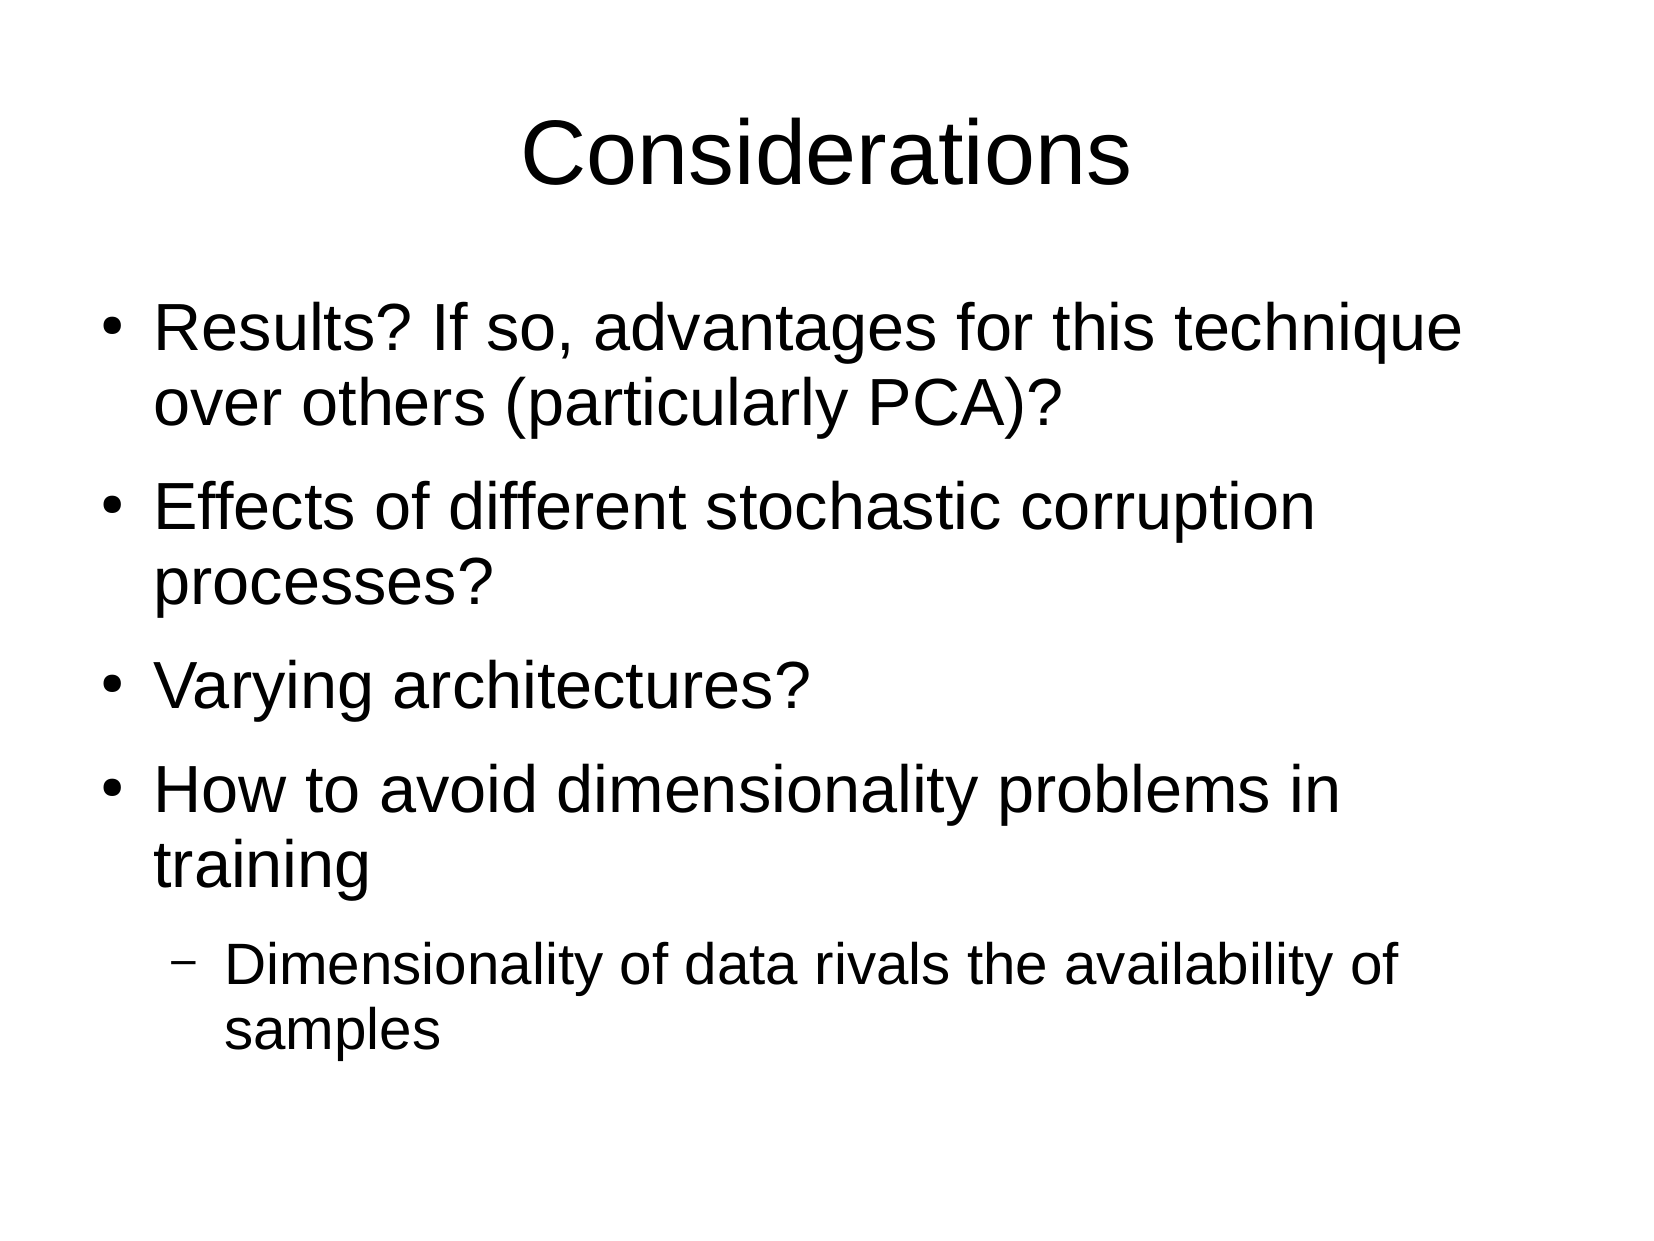

# Considerations
Results? If so, advantages for this technique over others (particularly PCA)?
Effects of different stochastic corruption processes?
Varying architectures?
How to avoid dimensionality problems in training
Dimensionality of data rivals the availability of samples